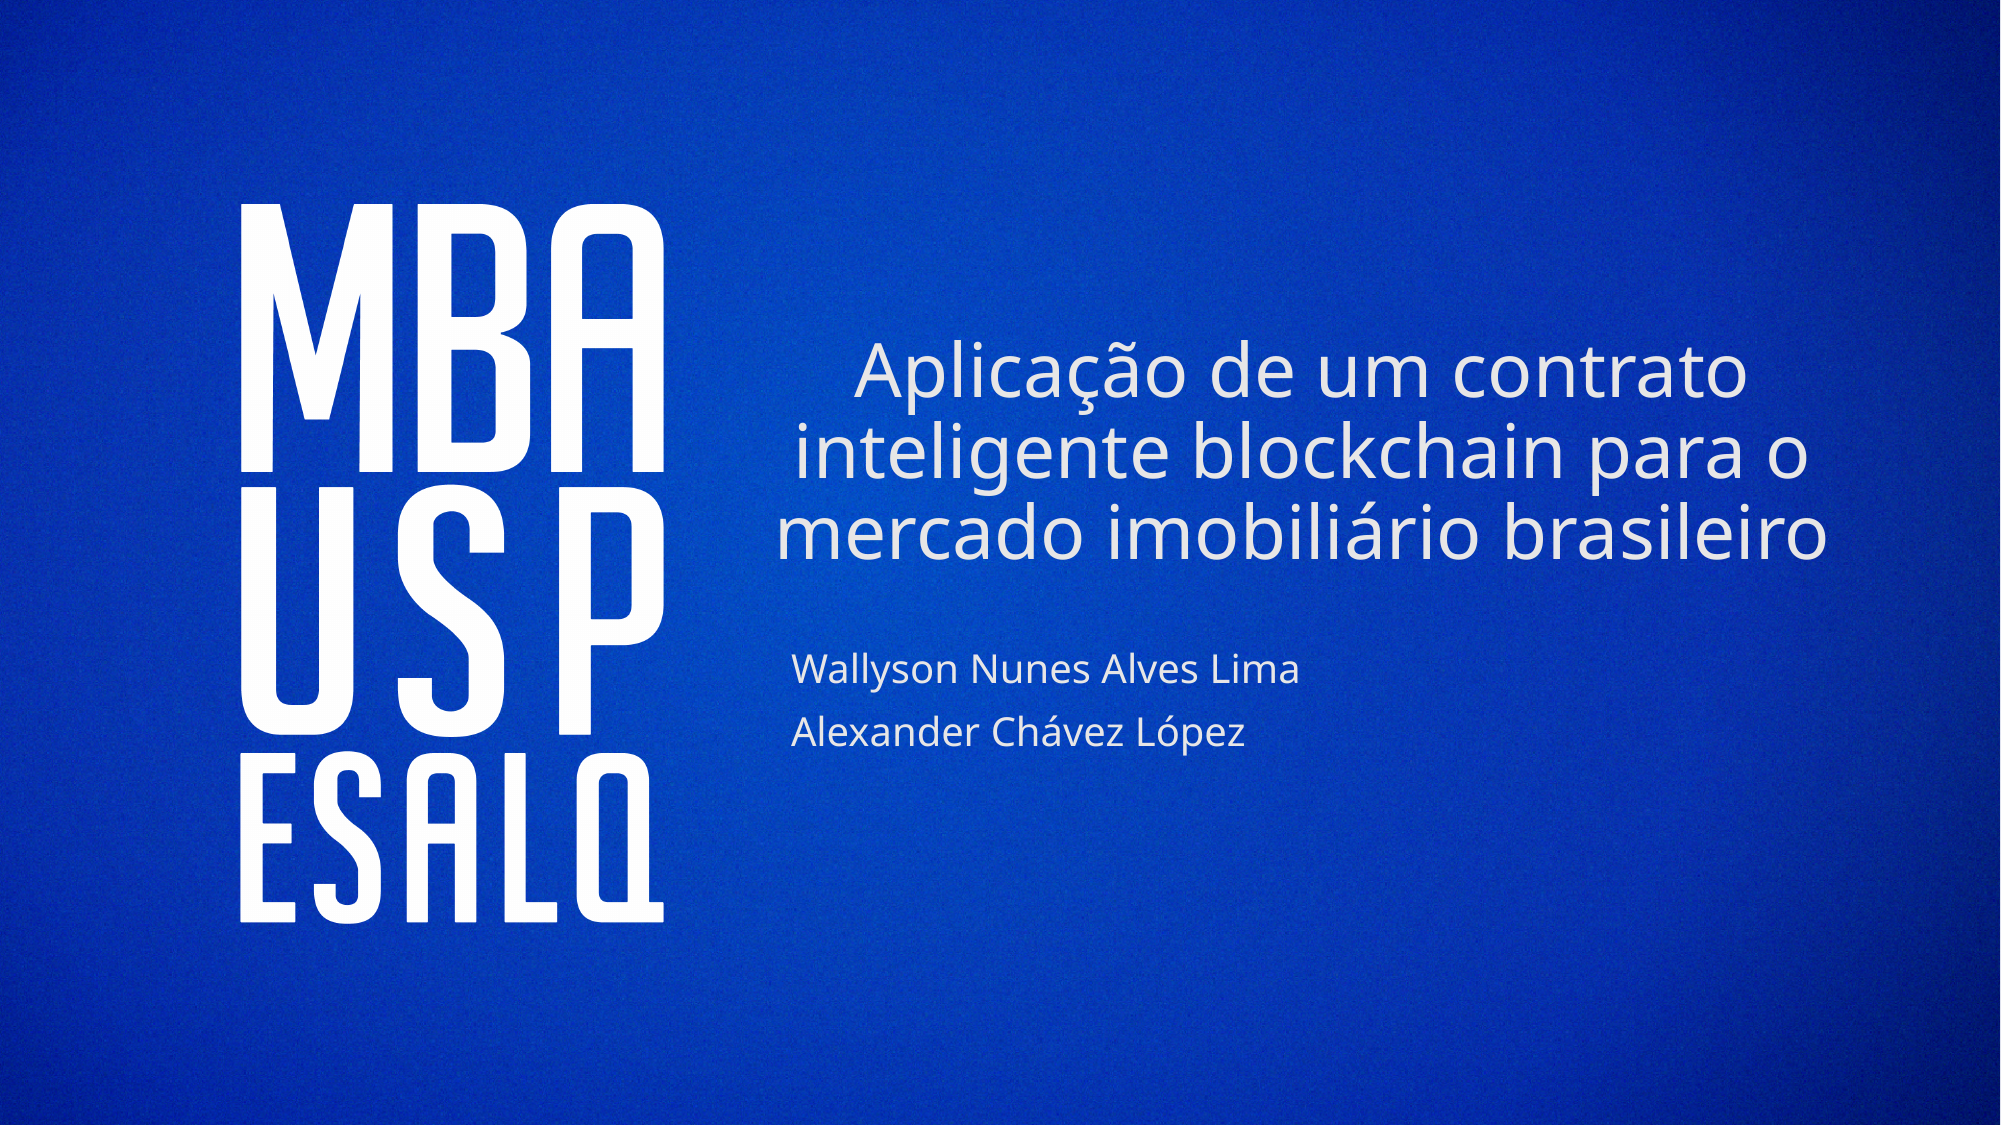

# Aplicação de um contrato inteligente blockchain para o mercado imobiliário brasileiro
Wallyson Nunes Alves Lima
Alexander Chávez López